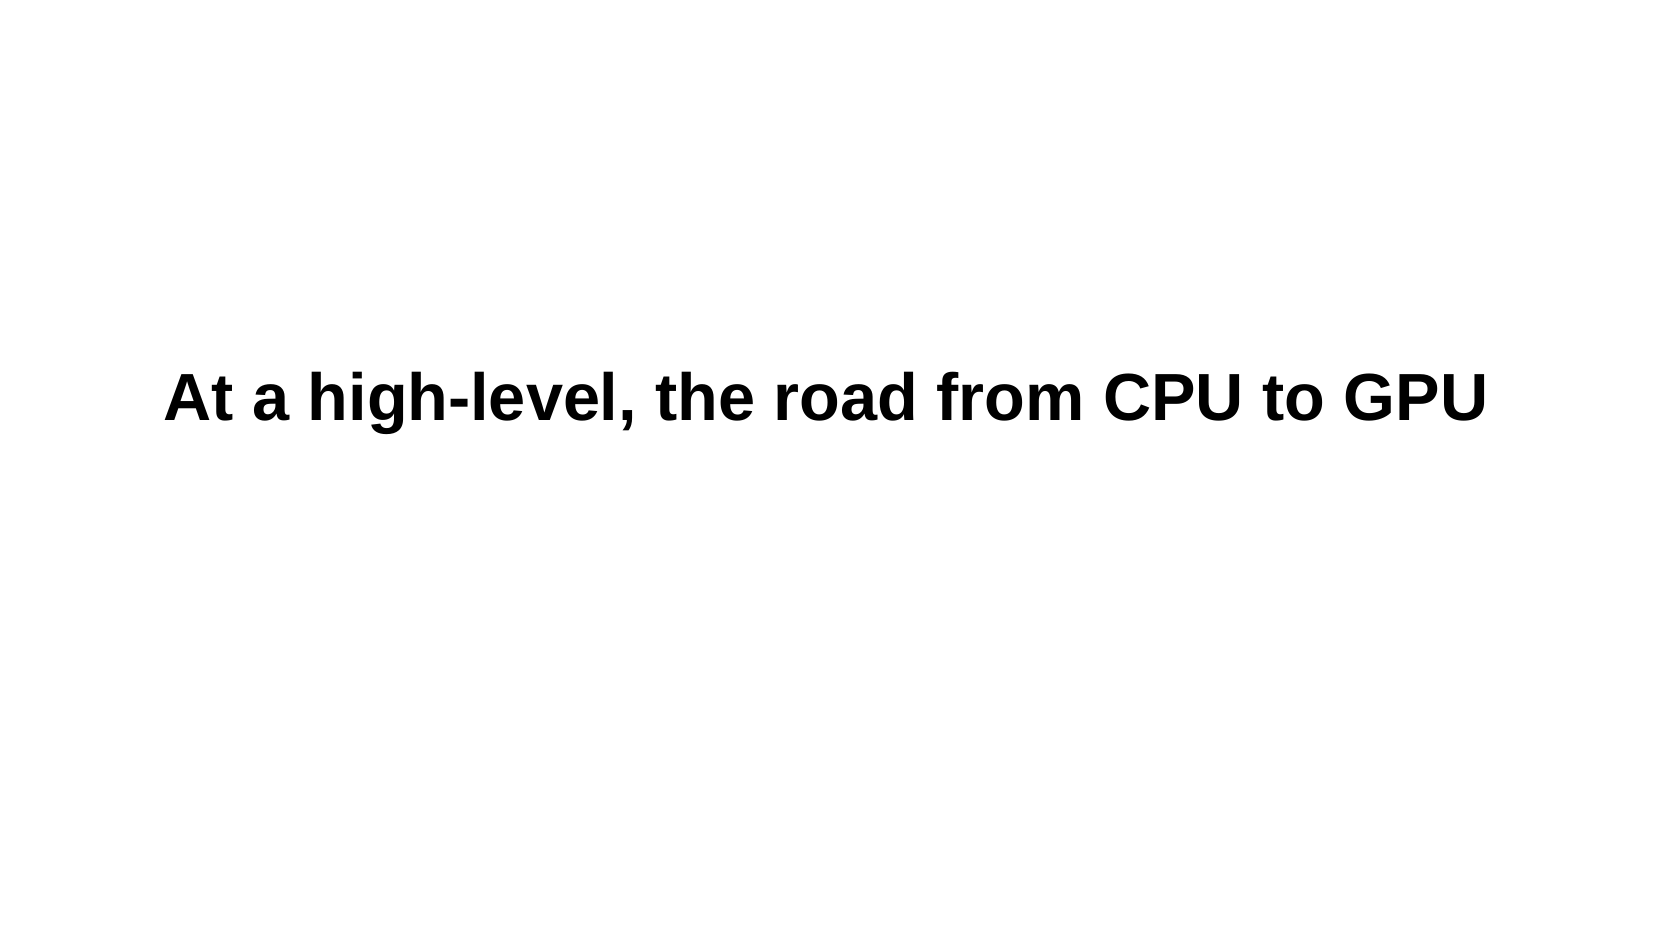

# At a high-level, the road from CPU to GPU